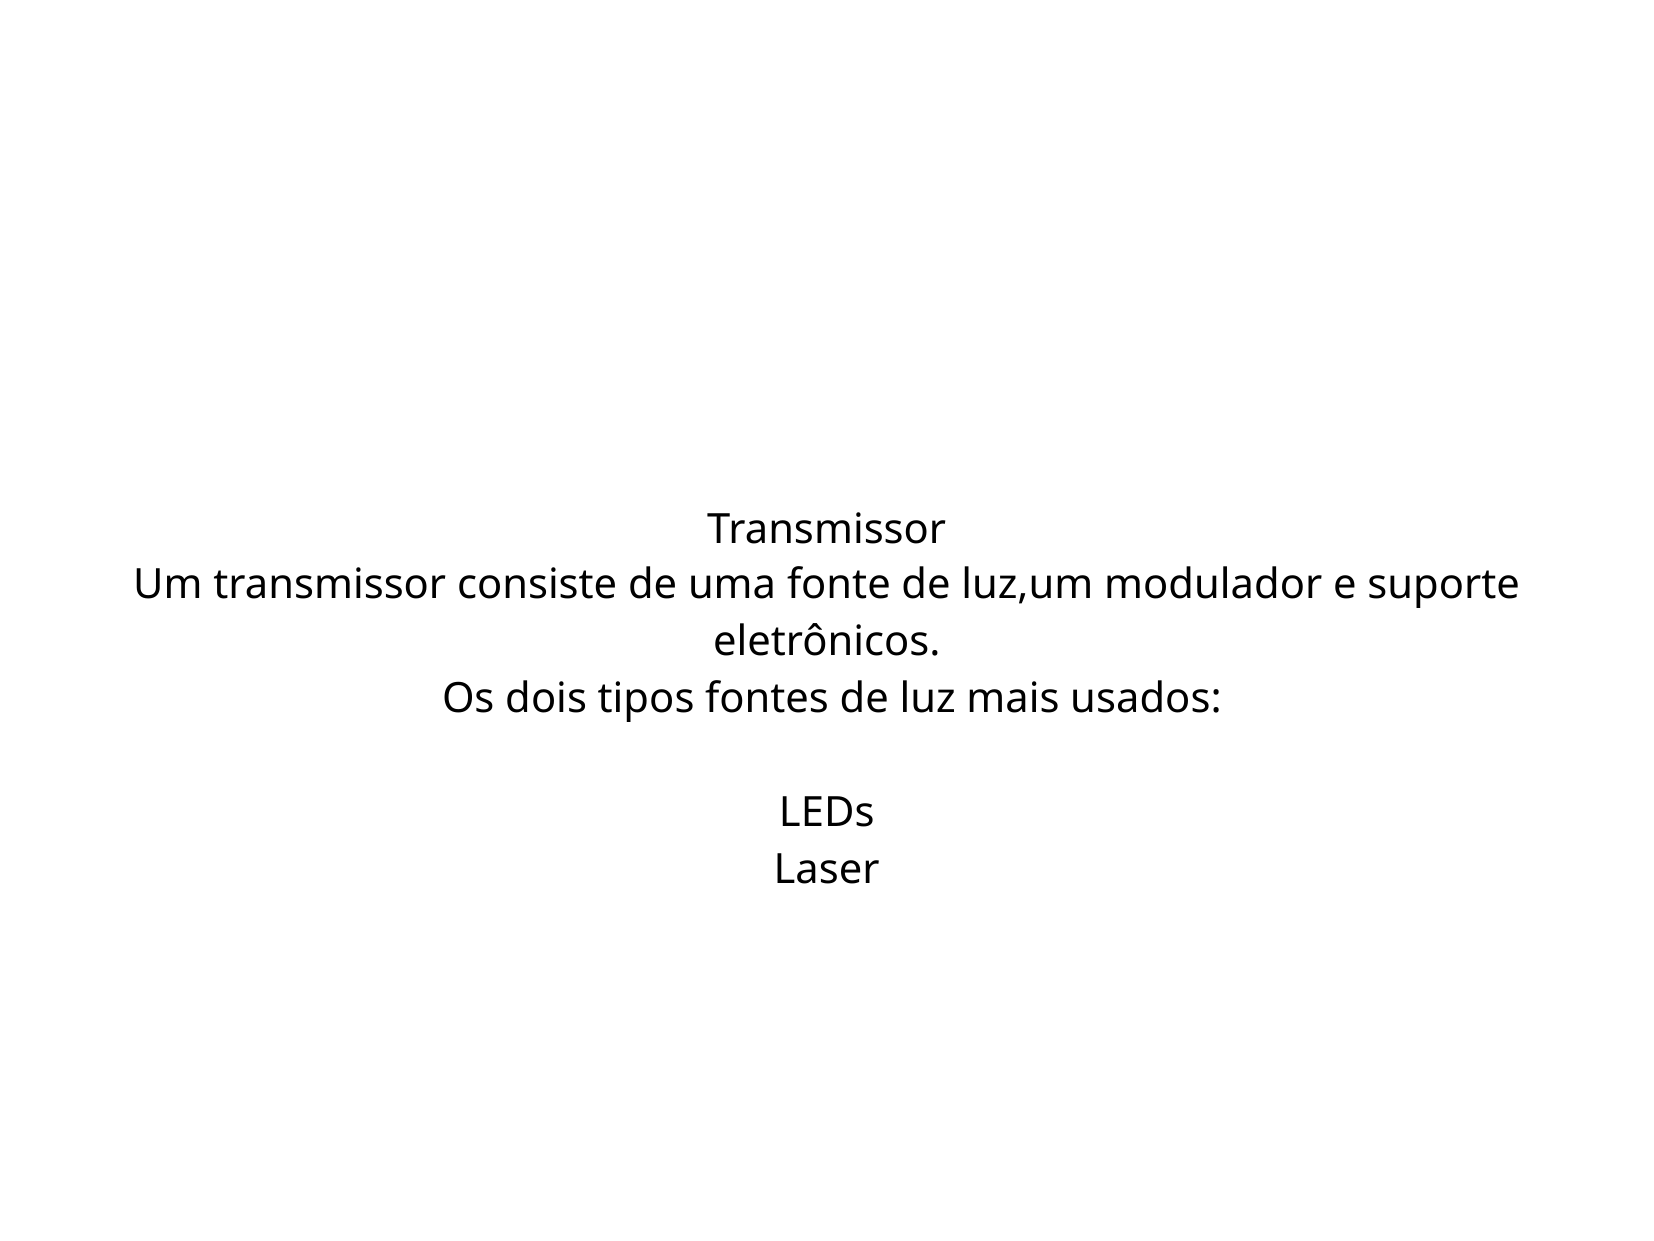

#
Transmissor
Um transmissor consiste de uma fonte de luz,um modulador e suporte eletrônicos.
 Os dois tipos fontes de luz mais usados:
LEDs
Laser